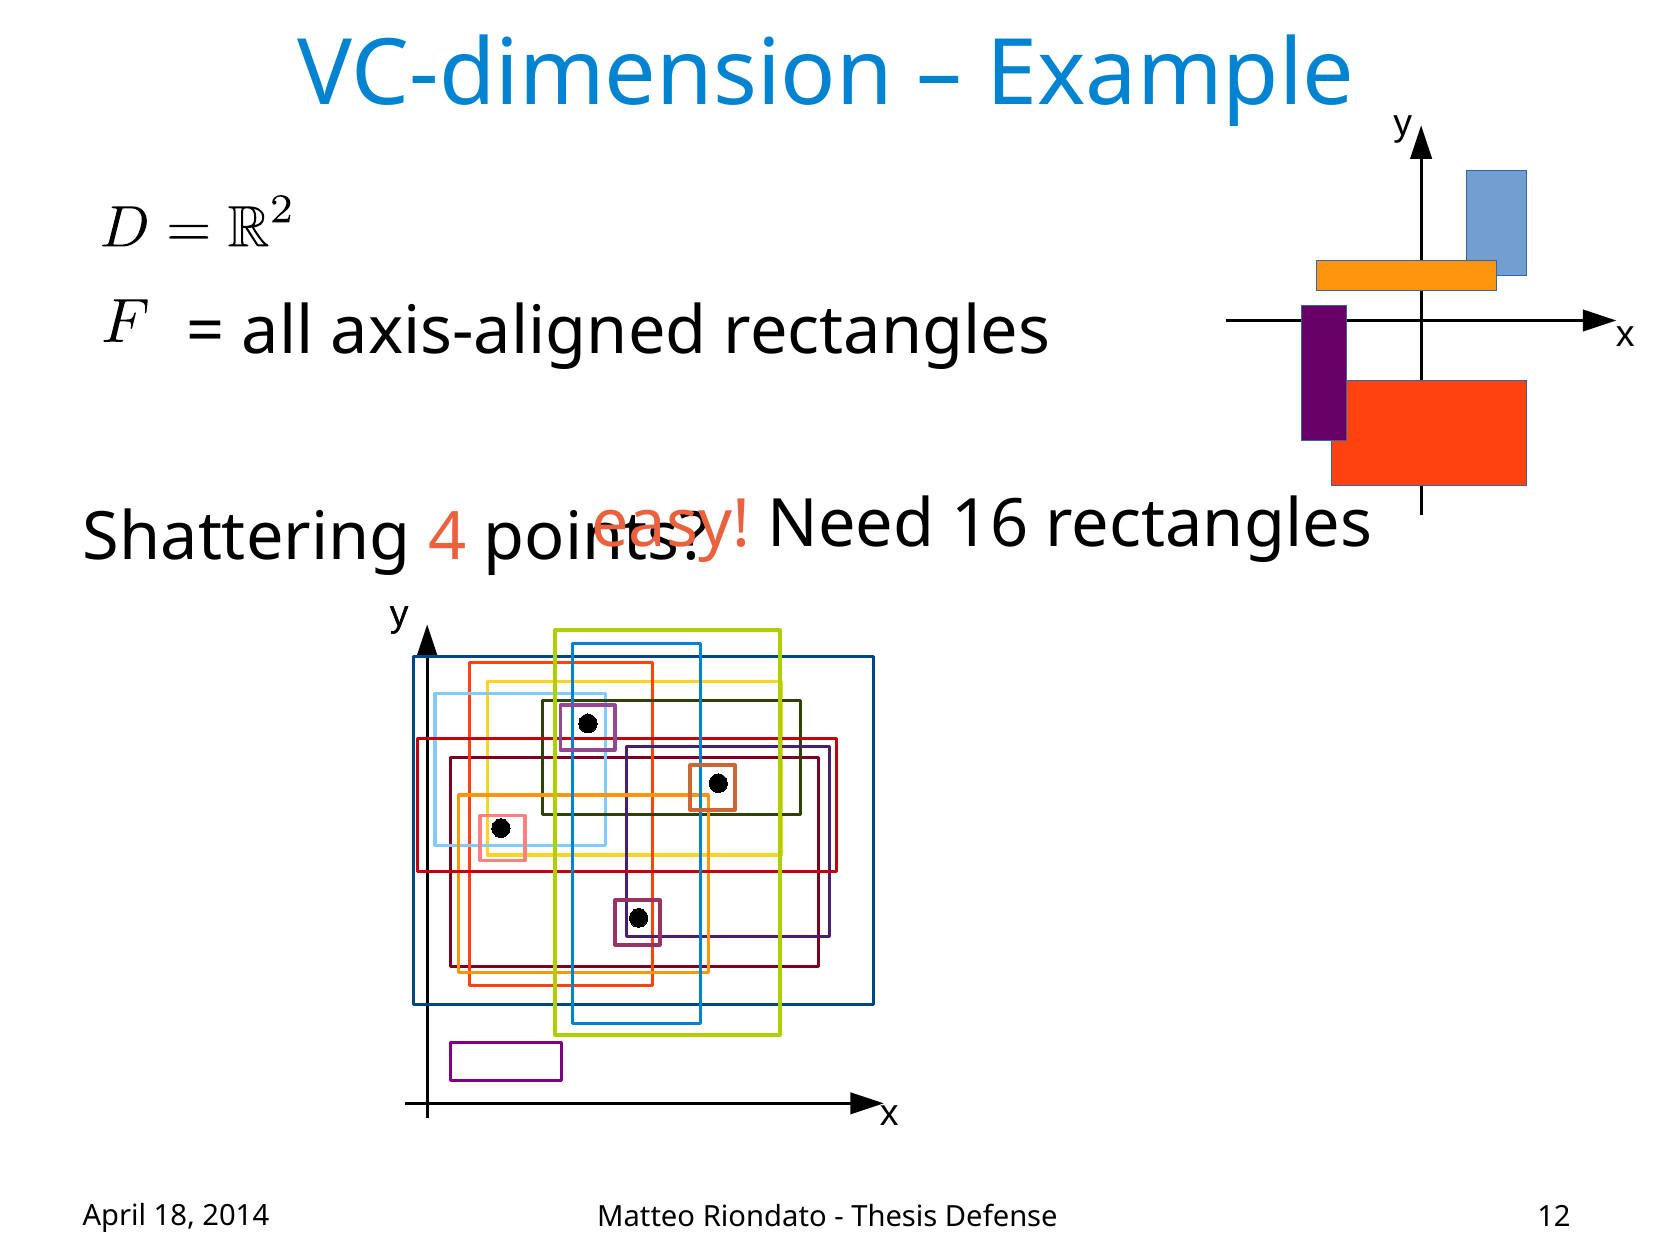

# VC-dimension – Example
y
 = all axis-aligned rectangles
Shattering 4 points?
x
easy! Need 16 rectangles
y
y
x
April 18, 2014
Matteo Riondato - Thesis Defense
12